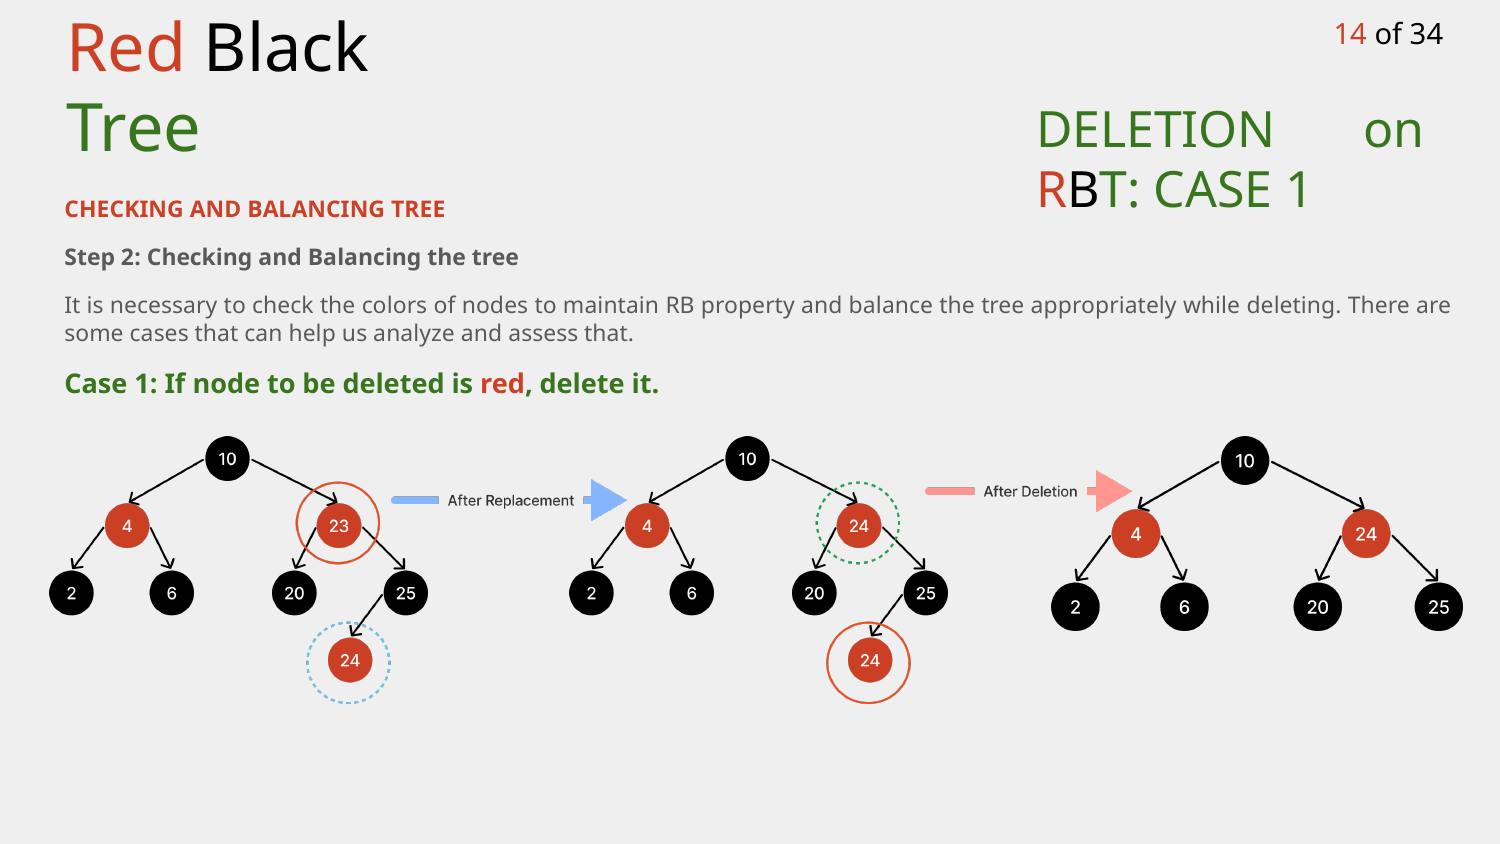

14 of 34
DELETION on RBT: CASE 1
# Red Black Tree
CHECKING AND BALANCING TREE
Step 2: Checking and Balancing the tree
It is necessary to check the colors of nodes to maintain RB property and balance the tree appropriately while deleting. There are some cases that can help us analyze and assess that.
Case 1: If node to be deleted is red, delete it.